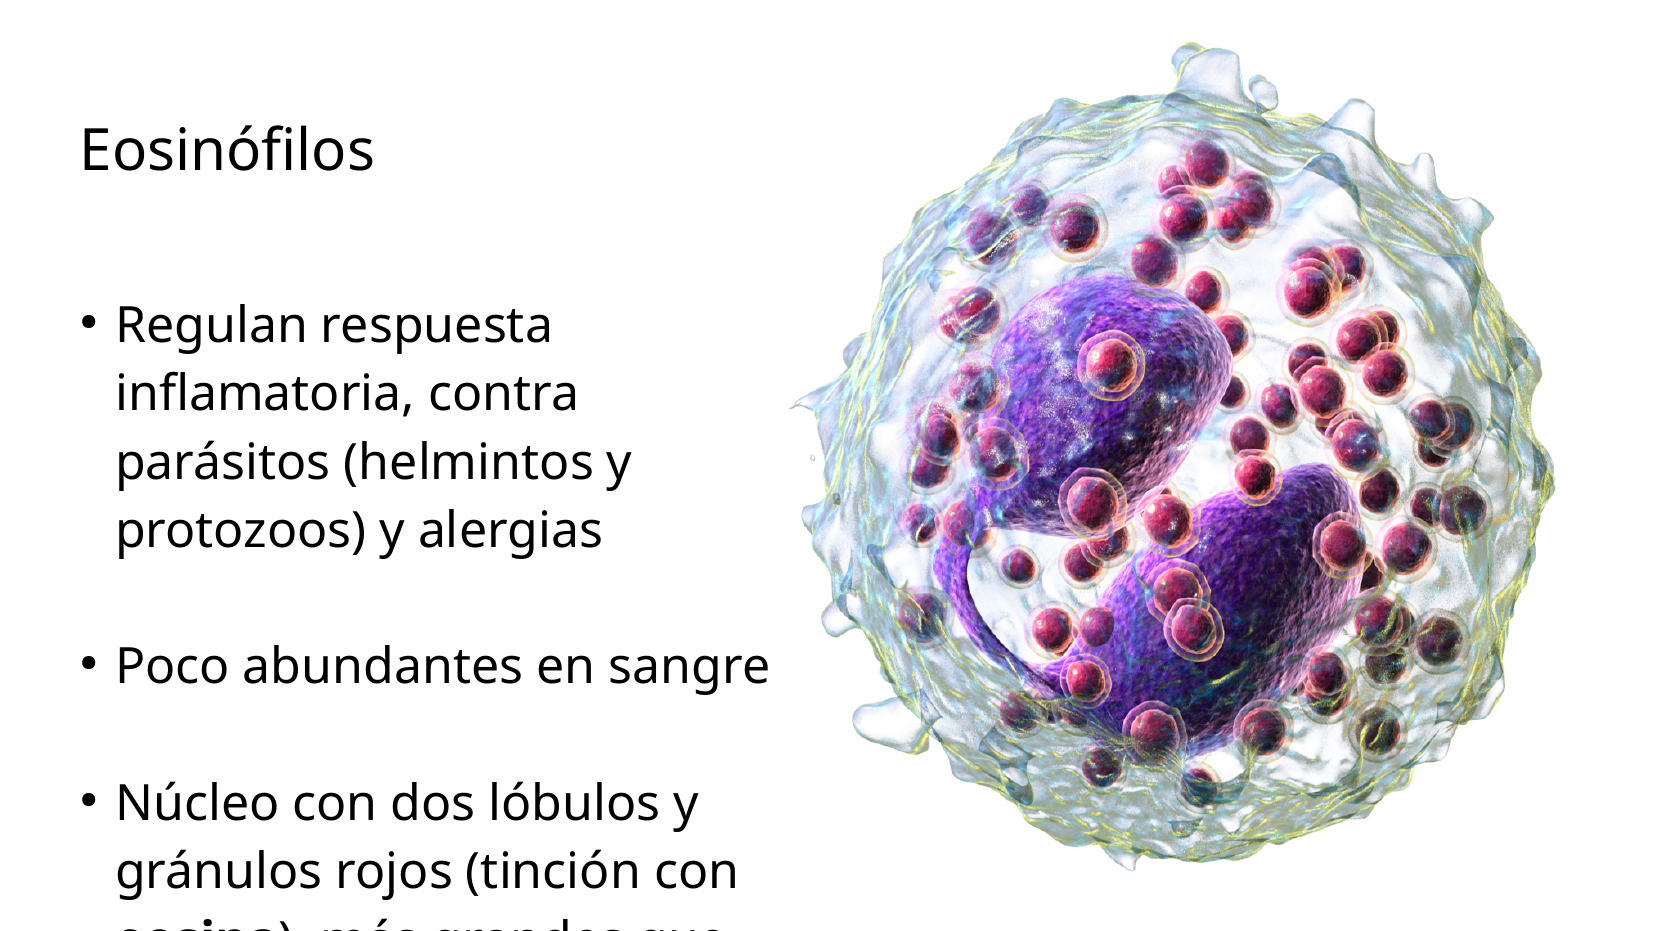

Eosinófilos
Regulan respuesta inflamatoria, contra parásitos (helmintos y protozoos) y alergias
Poco abundantes en sangre
Núcleo con dos lóbulos y gránulos rojos (tinción con eosina), más grandes que los de Nf
Se originan en la médula ósea
19